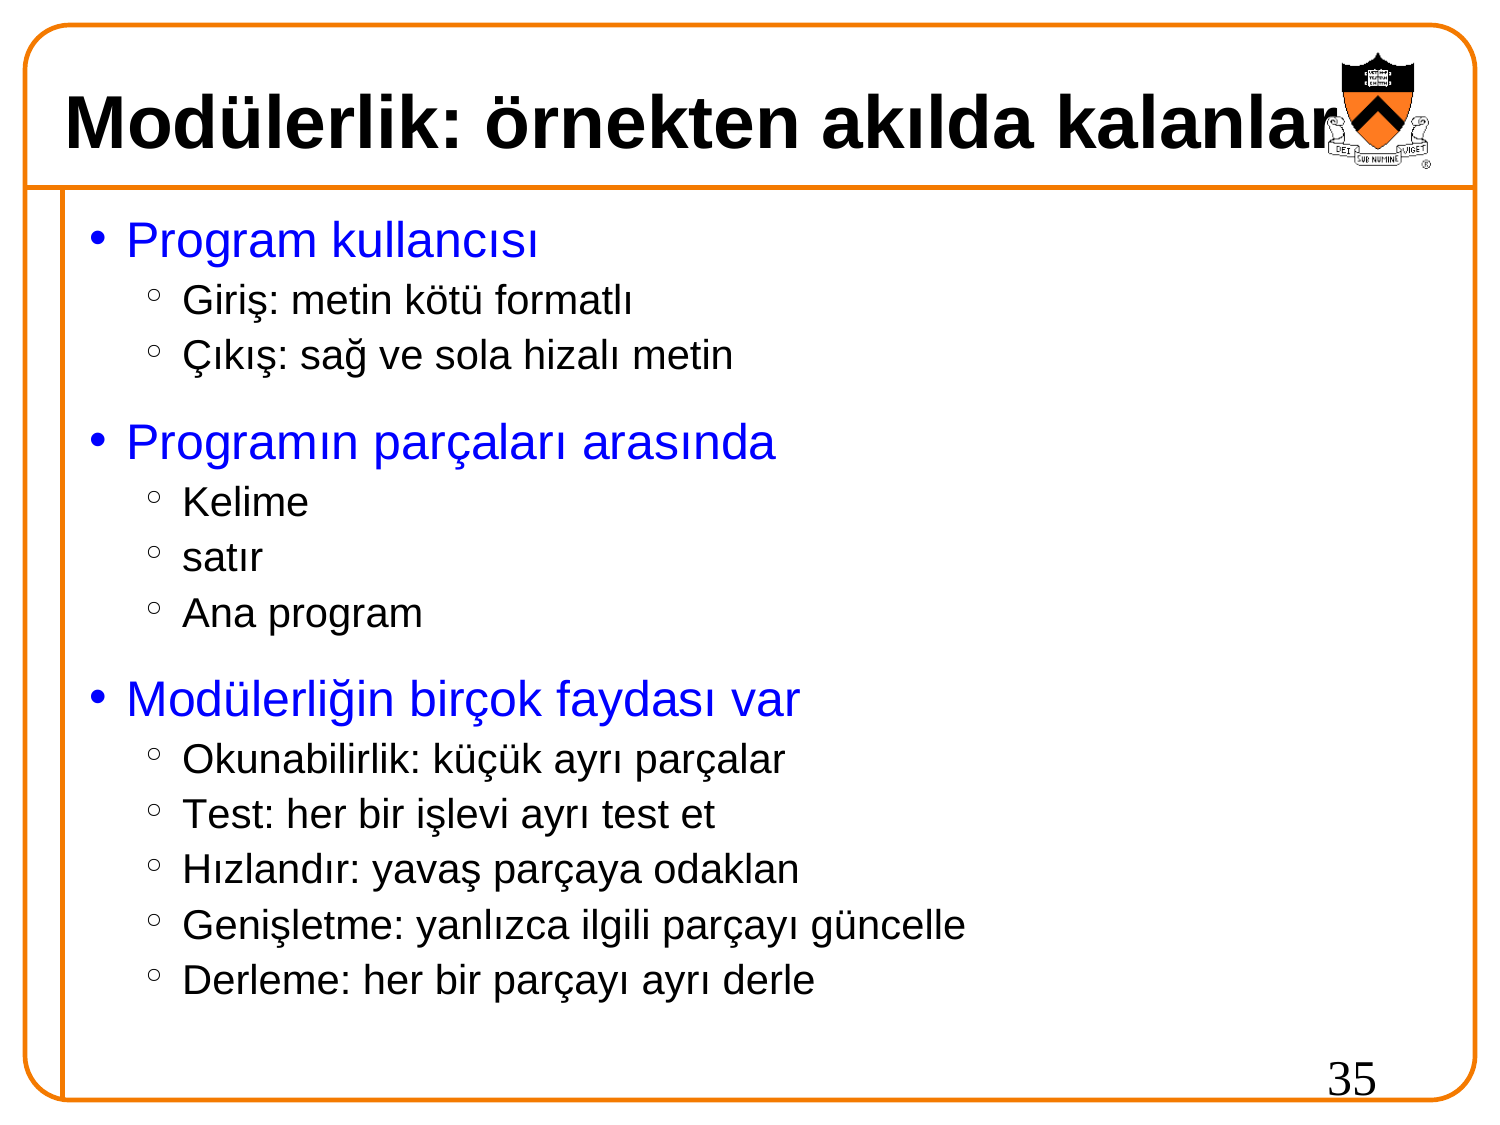

# Modülerlik: örnekten akılda kalanlar
Program kullancısı
Giriş: metin kötü formatlı
Çıkış: sağ ve sola hizalı metin
Programın parçaları arasında
Kelime
satır
Ana program
Modülerliğin birçok faydası var
Okunabilirlik: küçük ayrı parçalar
Test: her bir işlevi ayrı test et
Hızlandır: yavaş parçaya odaklan
Genişletme: yanlızca ilgili parçayı güncelle
Derleme: her bir parçayı ayrı derle
35